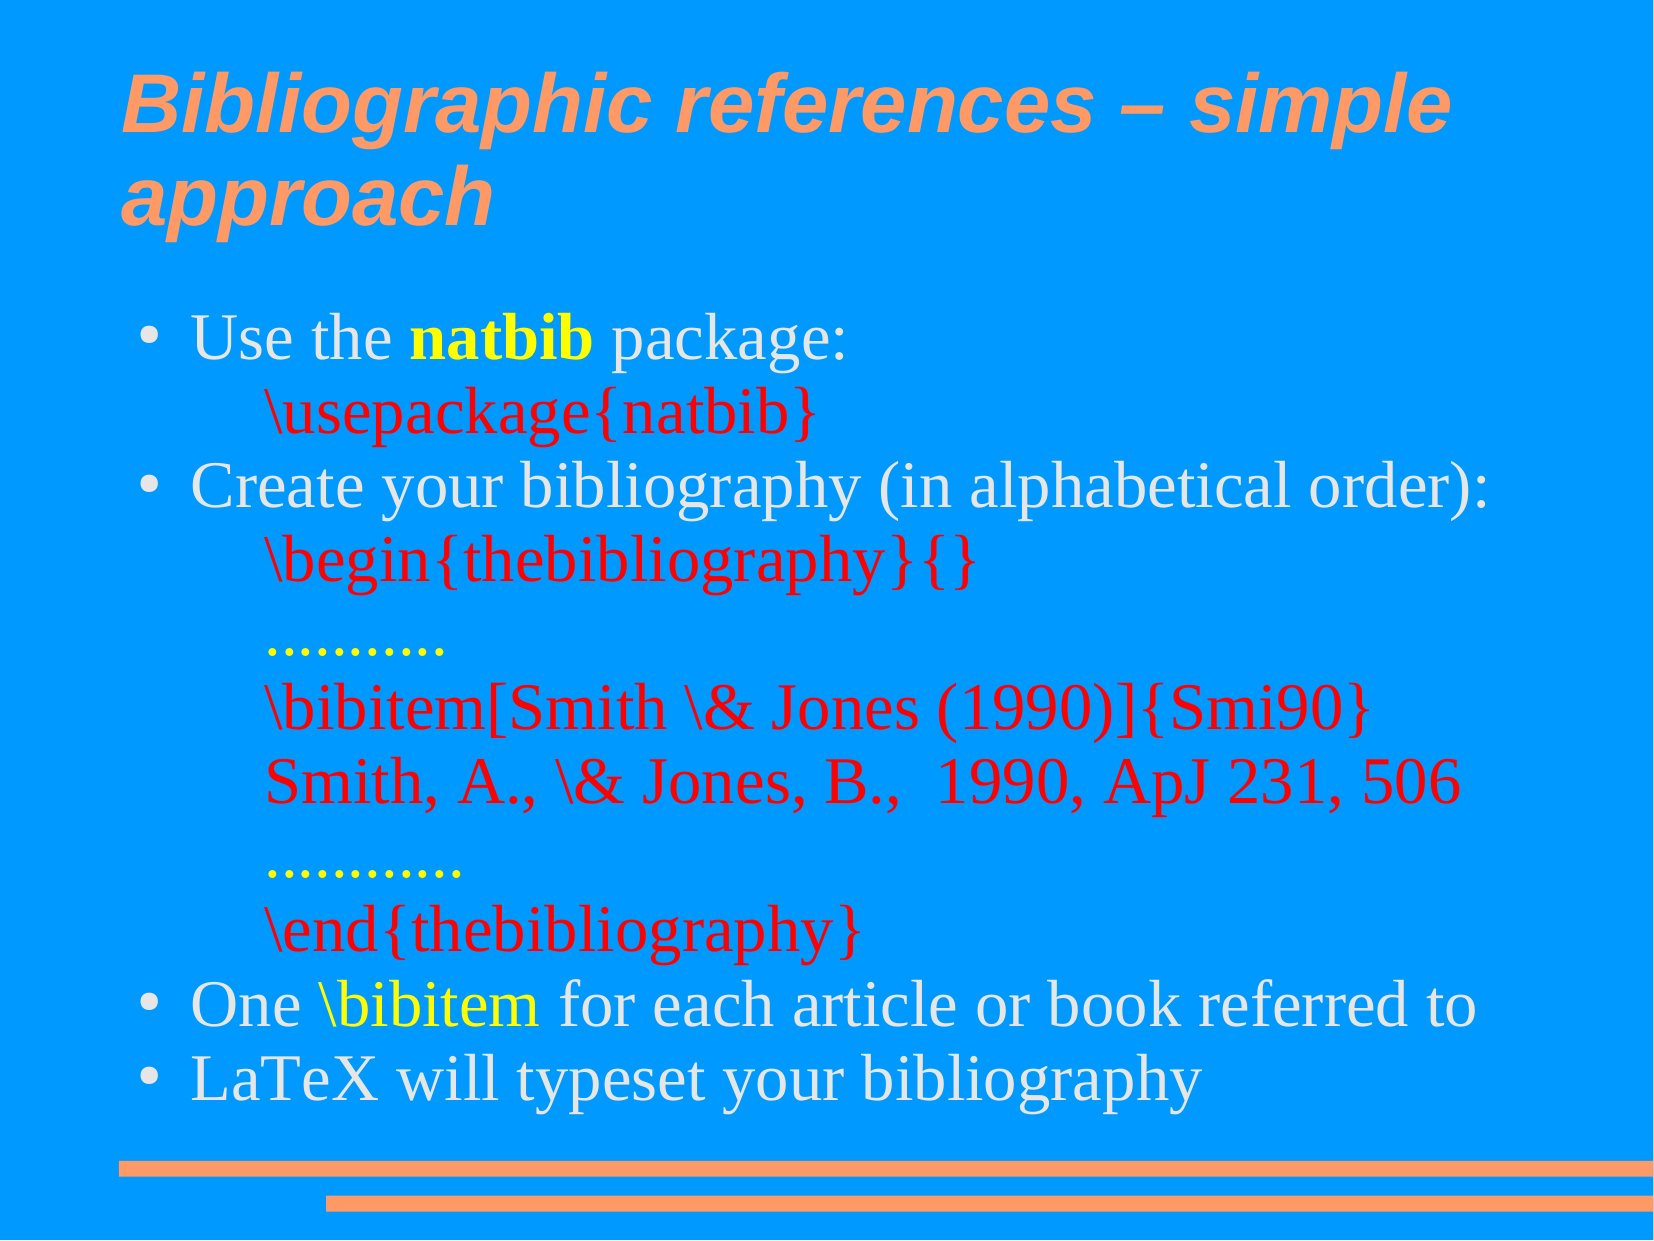

# Bibliographic references – simple approach
Use the natbib package:											\usepackage{natbib}
Create your bibliography (in alphabetical order):		\begin{thebibliography}{}									...........																\bibitem[Smith \& Jones (1990)]{Smi90}			Smith, A., \& Jones, B., 1990, ApJ 231, 506		............																\end{thebibliography}
One \bibitem for each article or book referred to
LaTeX will typeset your bibliography